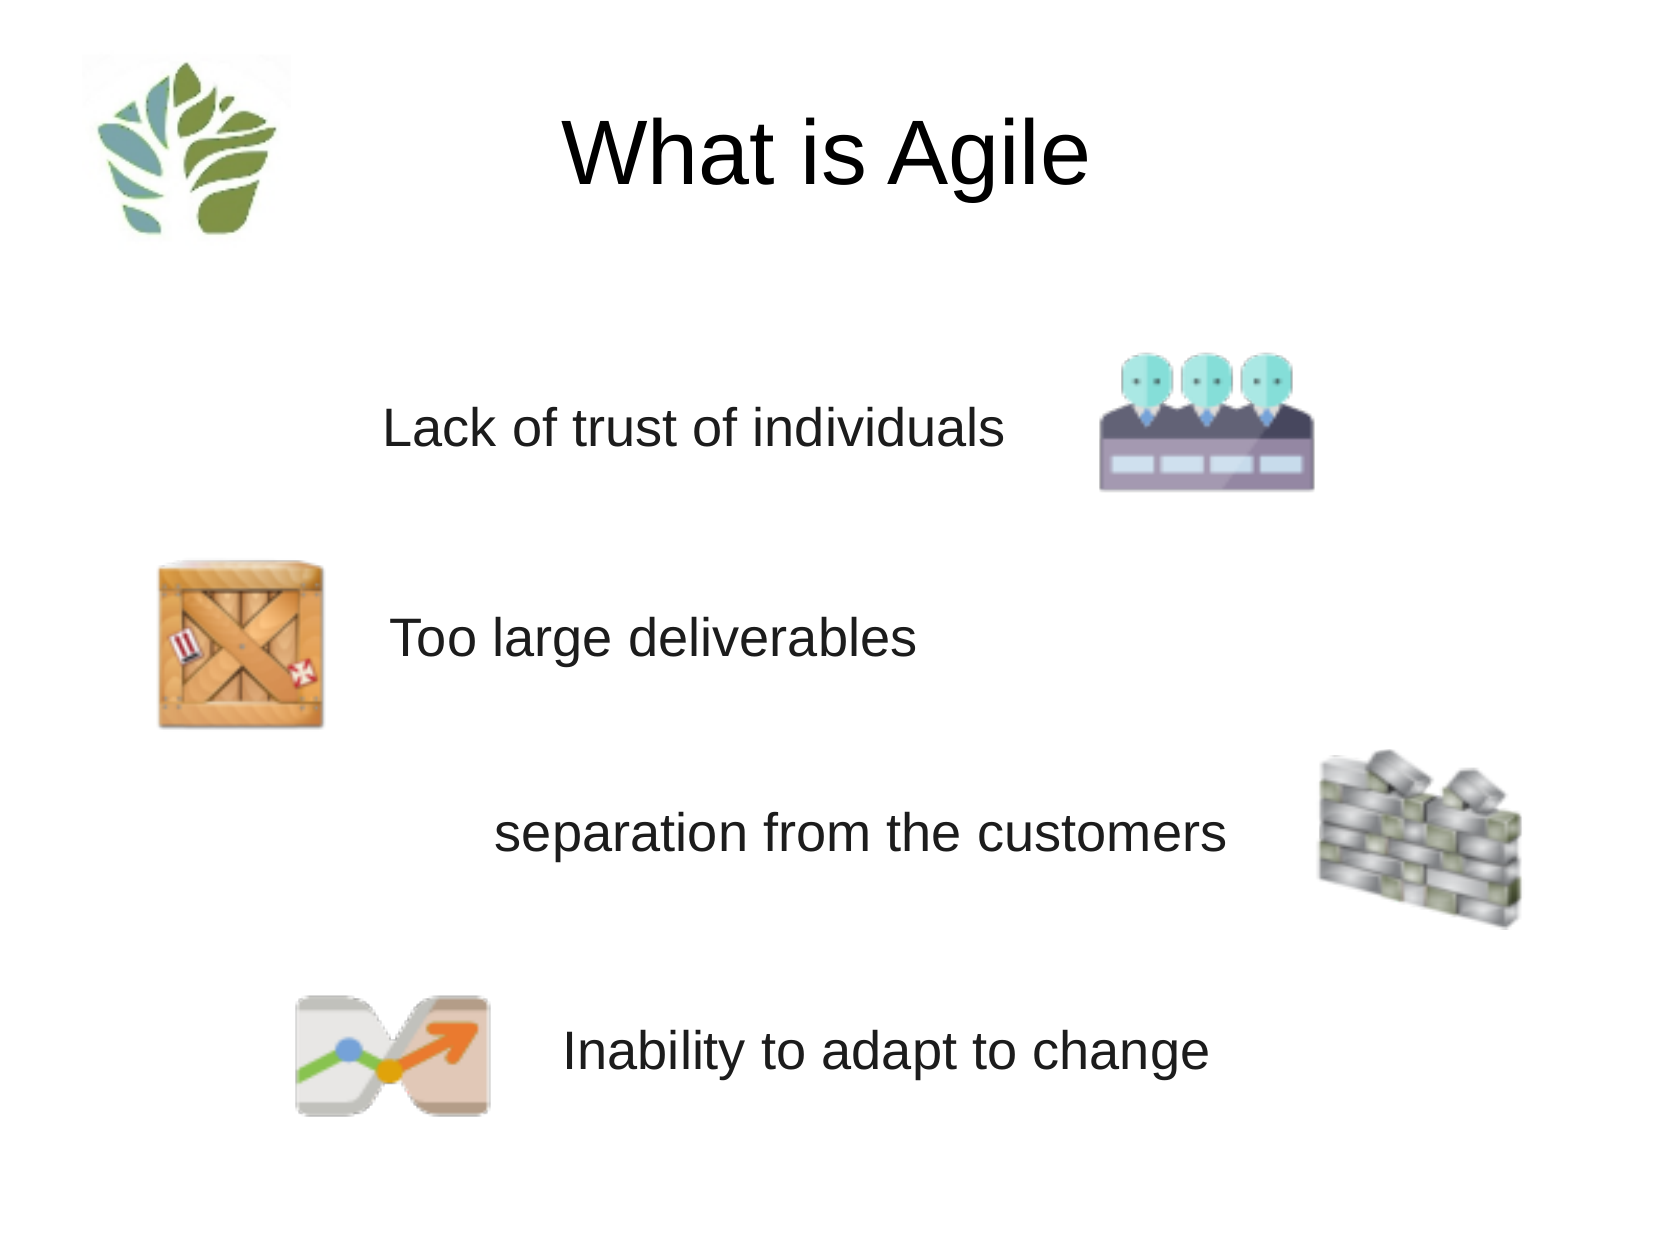

# What is Agile
Lack of trust of individuals
Too large deliverables
separation from the customers
Inability to adapt to change